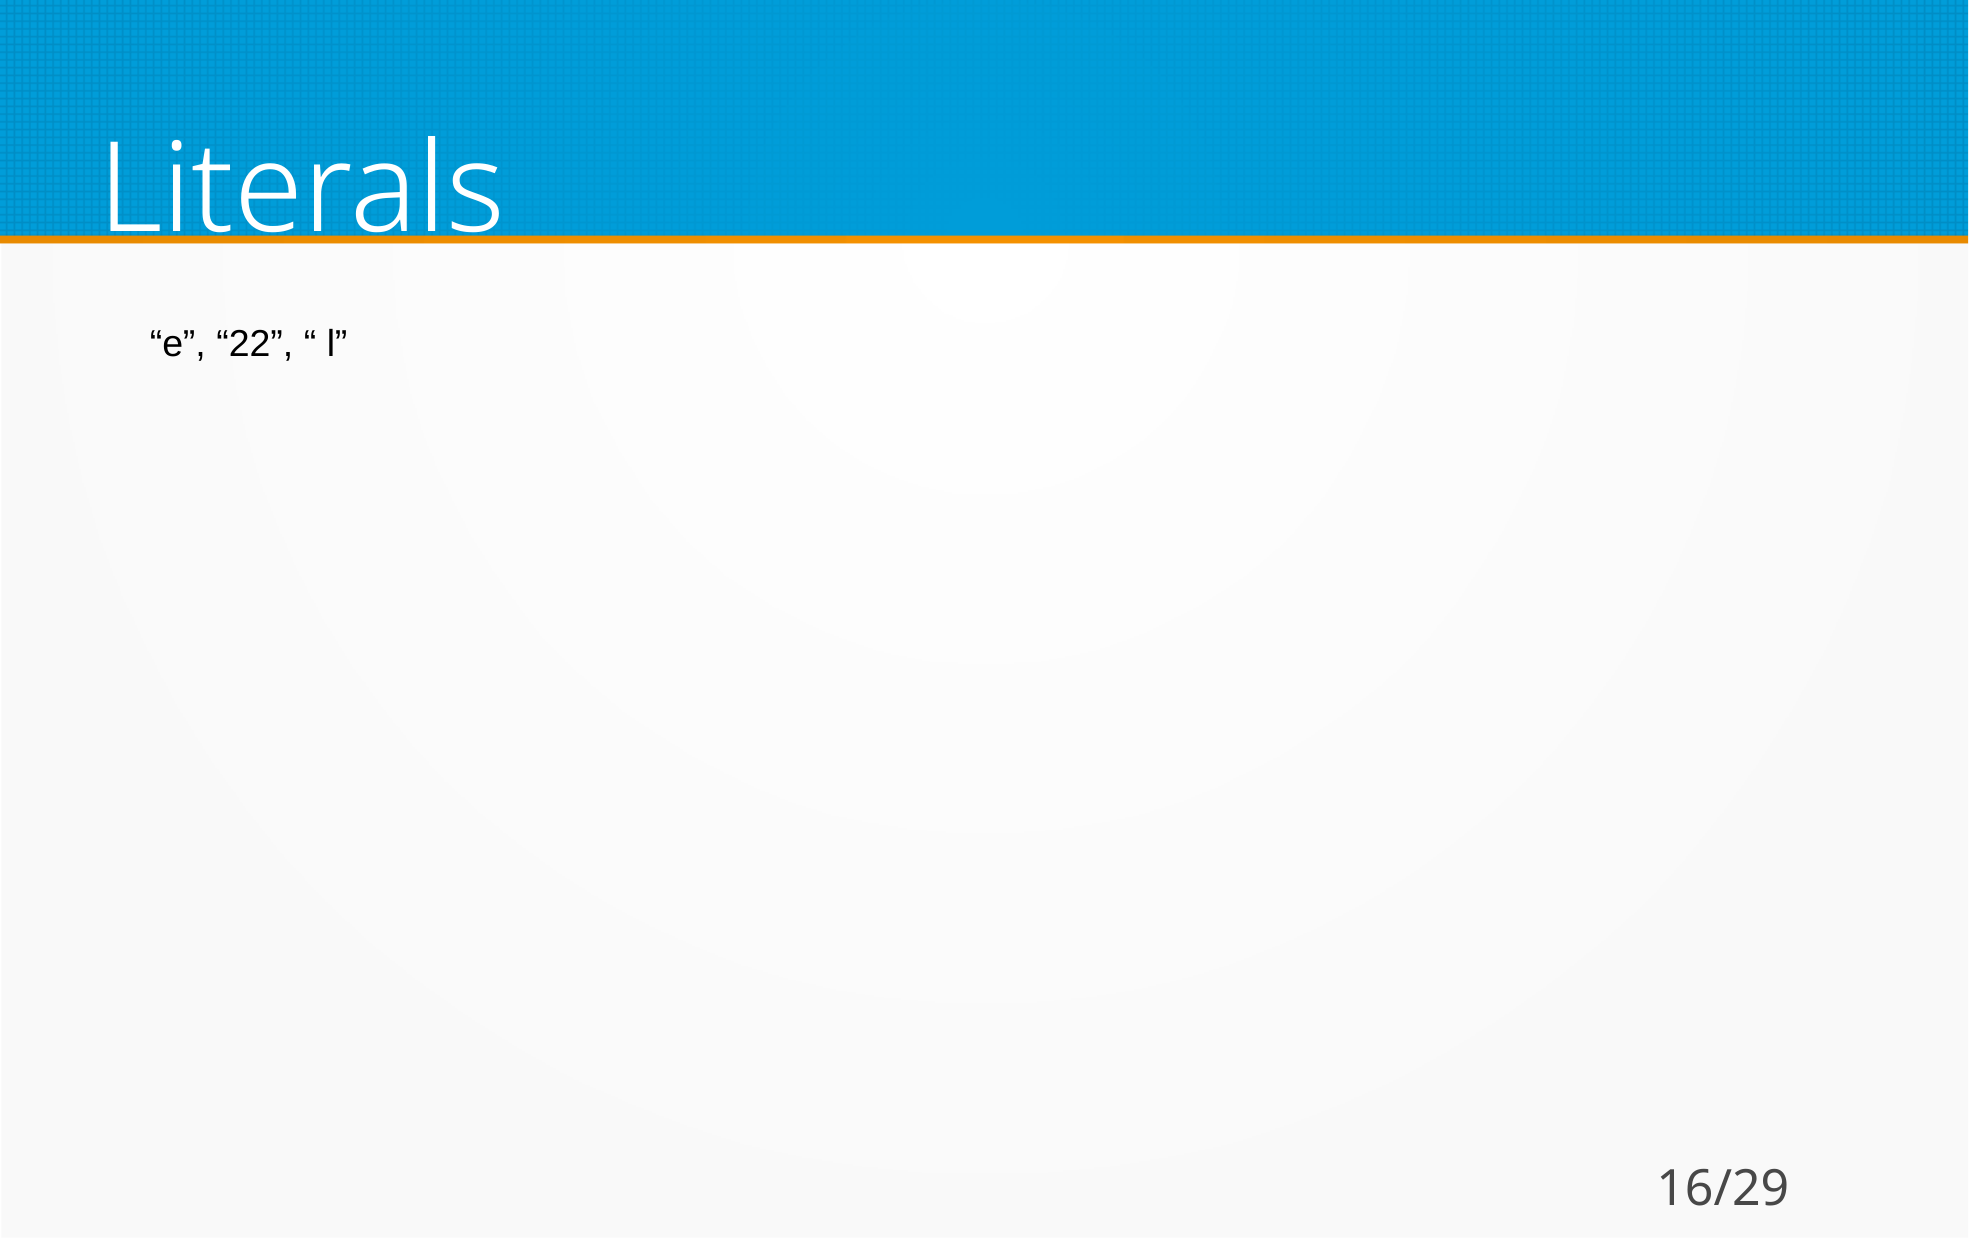

# Literals
“e”, “22”, “ l”
16